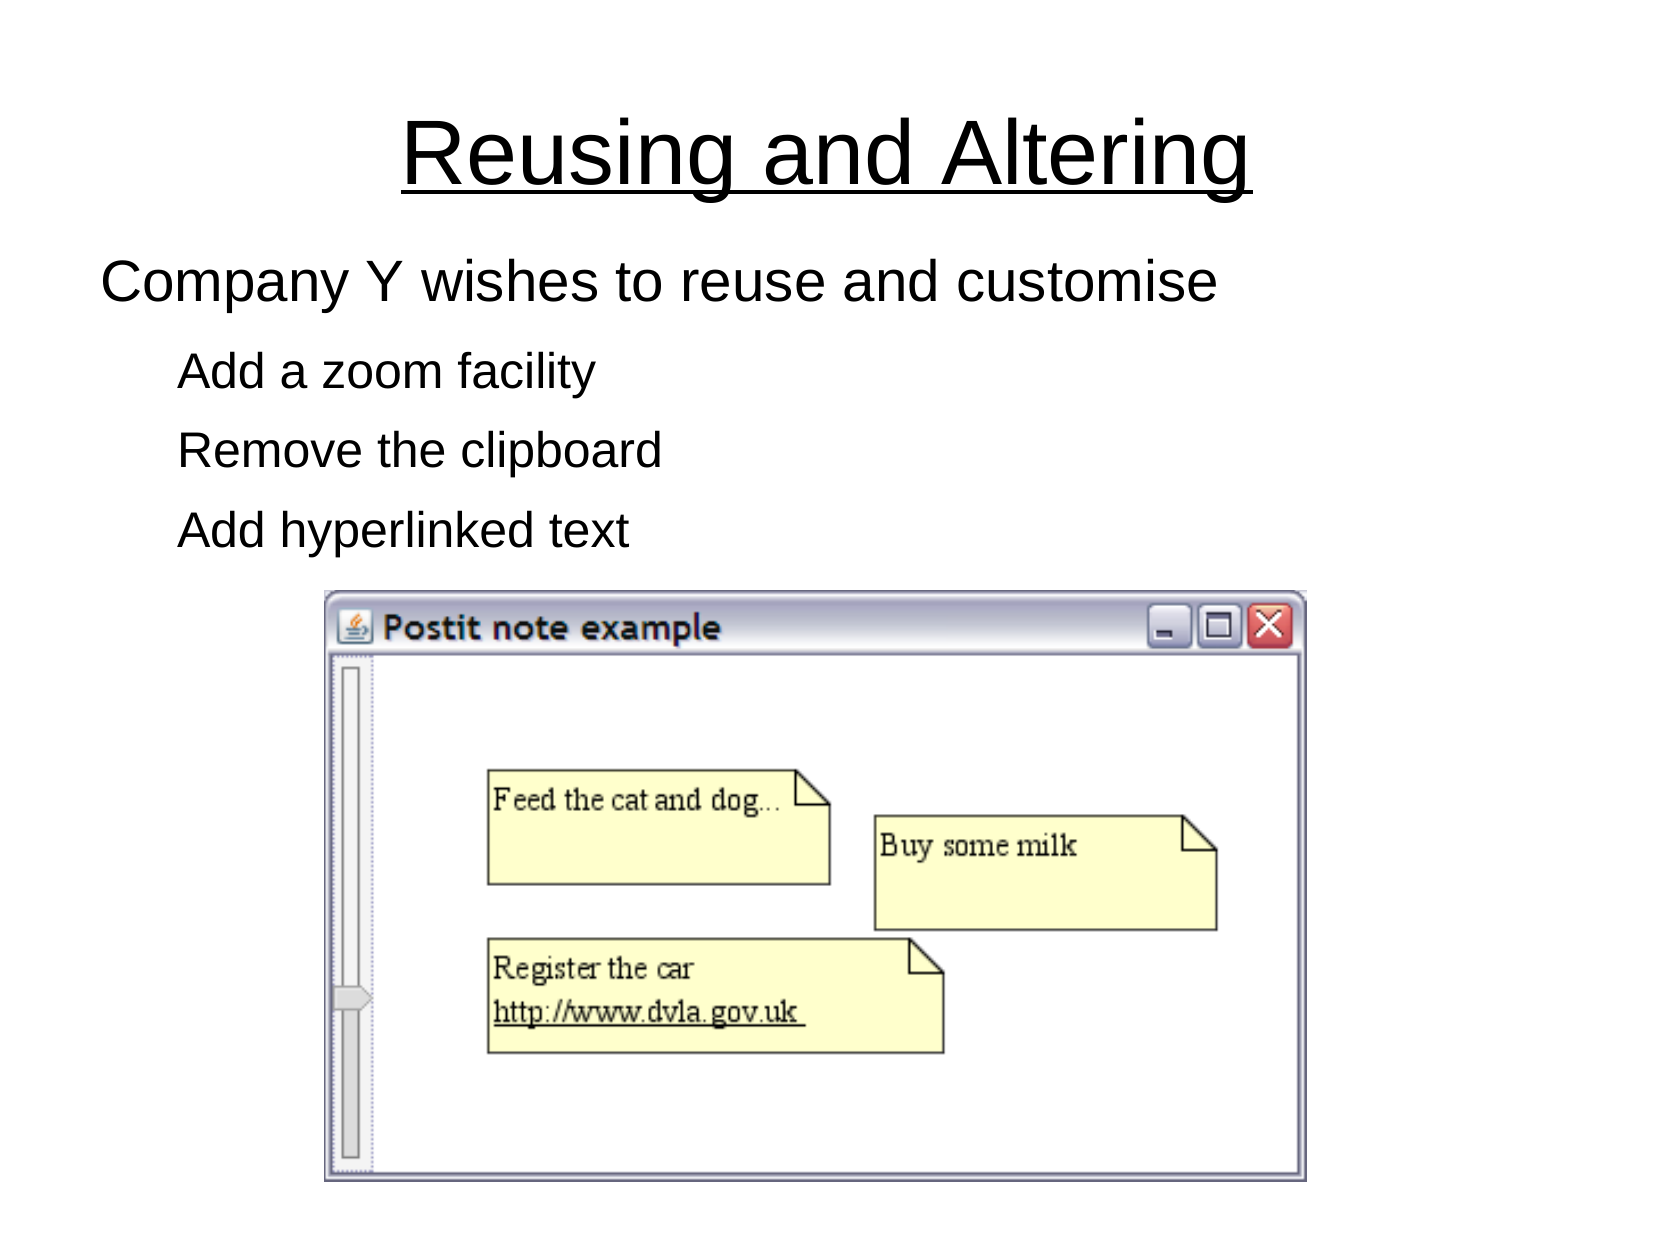

# Reusing and Altering
Company Y wishes to reuse and customise
Add a zoom facility
Remove the clipboard
Add hyperlinked text